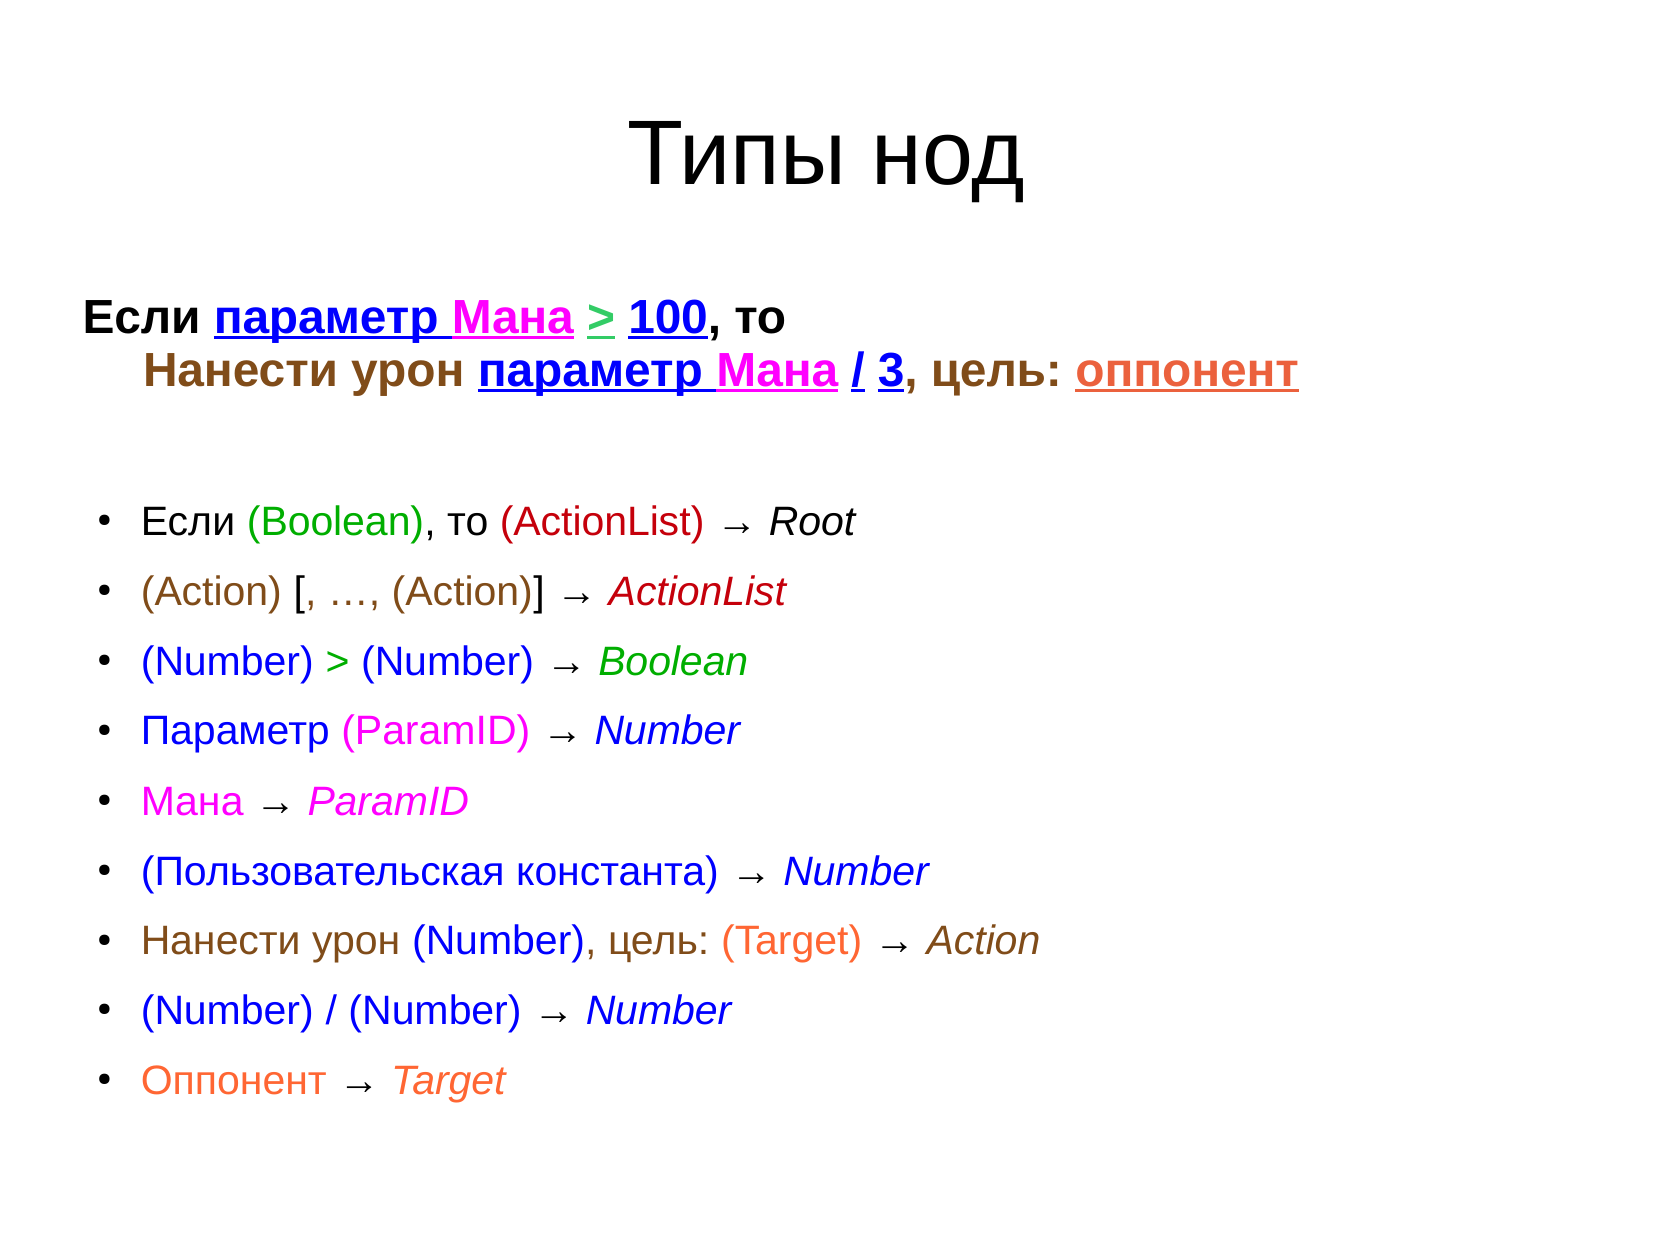

# Типы нод
Если параметр Мана > 100, то
	Нанести урон параметр Мана / 3, цель: оппонент
Если (Boolean), то (ActionList) → Root
(Action) [, …, (Action)] → ActionList
(Number) > (Number) → Boolean
Параметр (ParamID) → Number
Мана → ParamID
(Пользовательская константа) → Number
Нанести урон (Number), цель: (Target) → Action
(Number) / (Number) → Number
Оппонент → Target